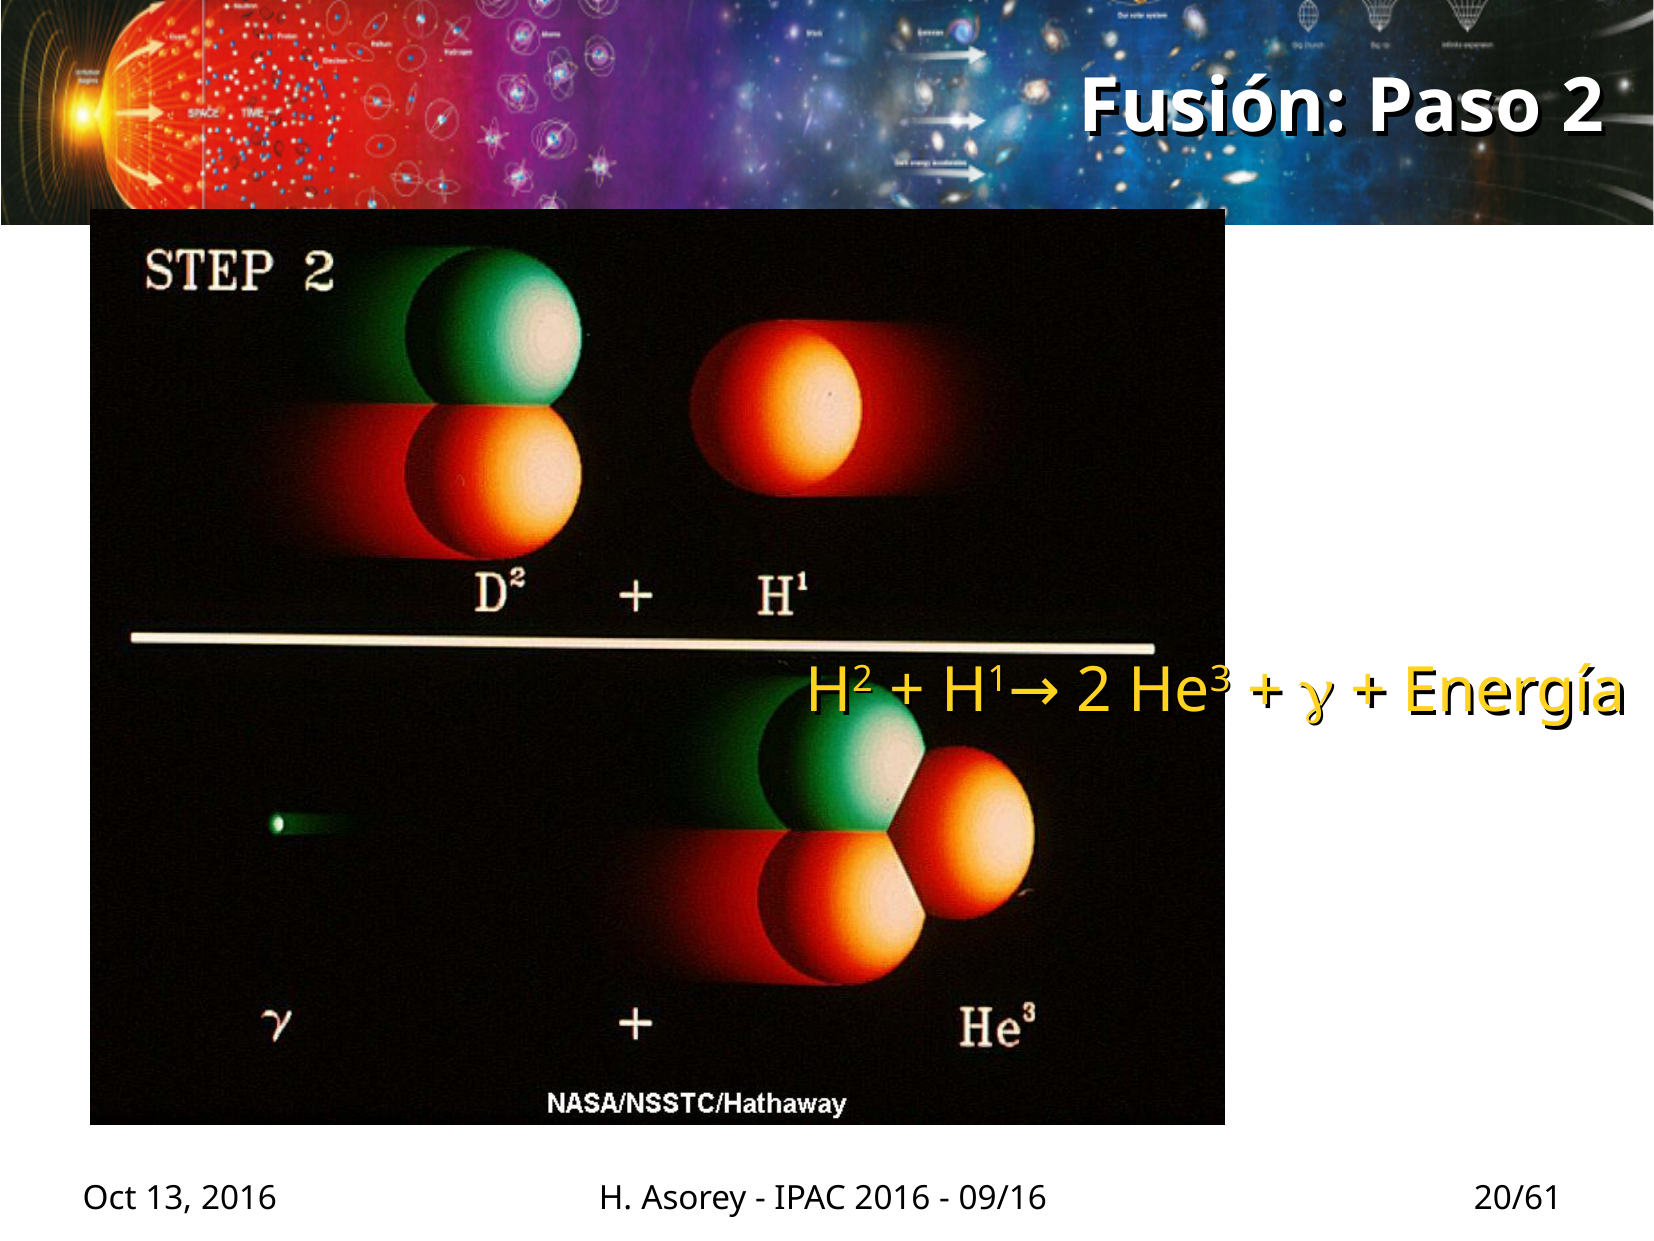

# Fusión: Paso 2
H2 + H1→ 2 He3 + g + Energía
Oct 13, 2016
H. Asorey - IPAC 2016 - 09/16
20